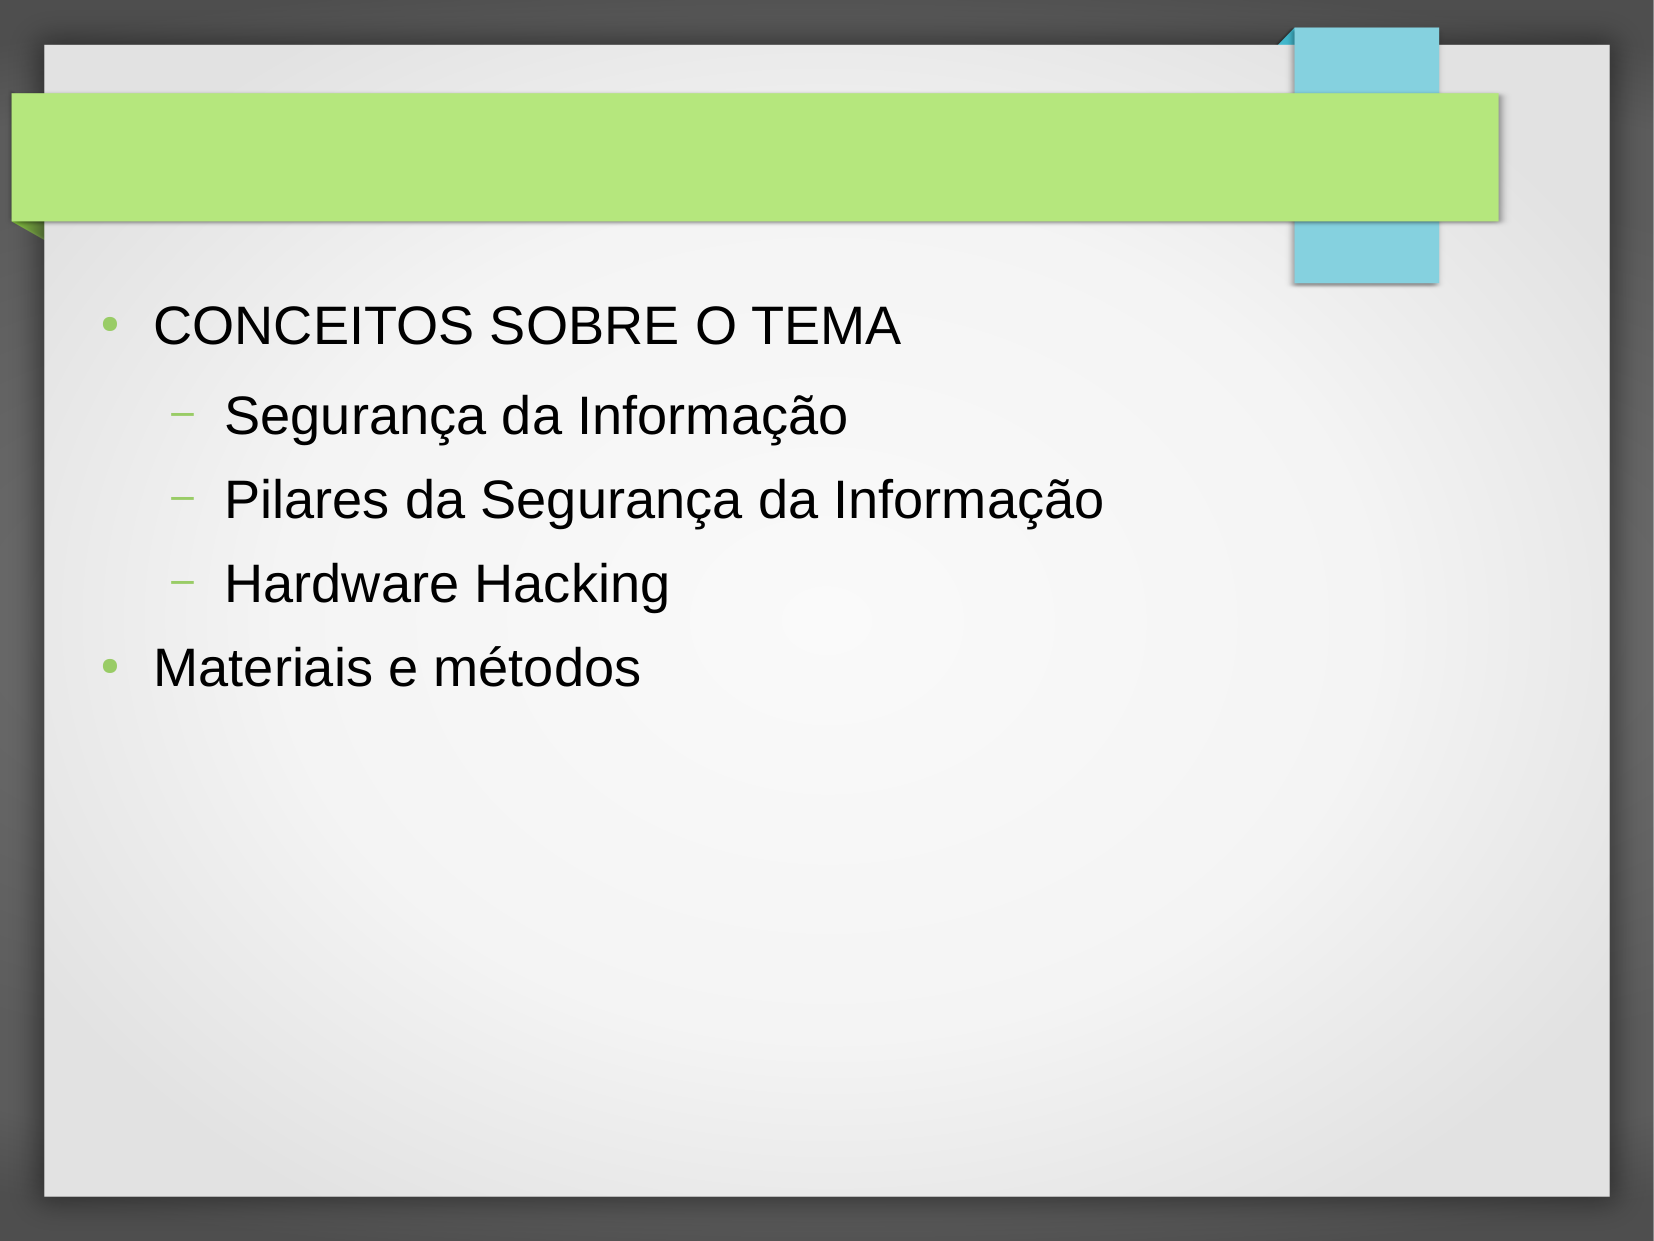

#
CONCEITOS SOBRE O TEMA
Segurança da Informação
Pilares da Segurança da Informação
Hardware Hacking
Materiais e métodos